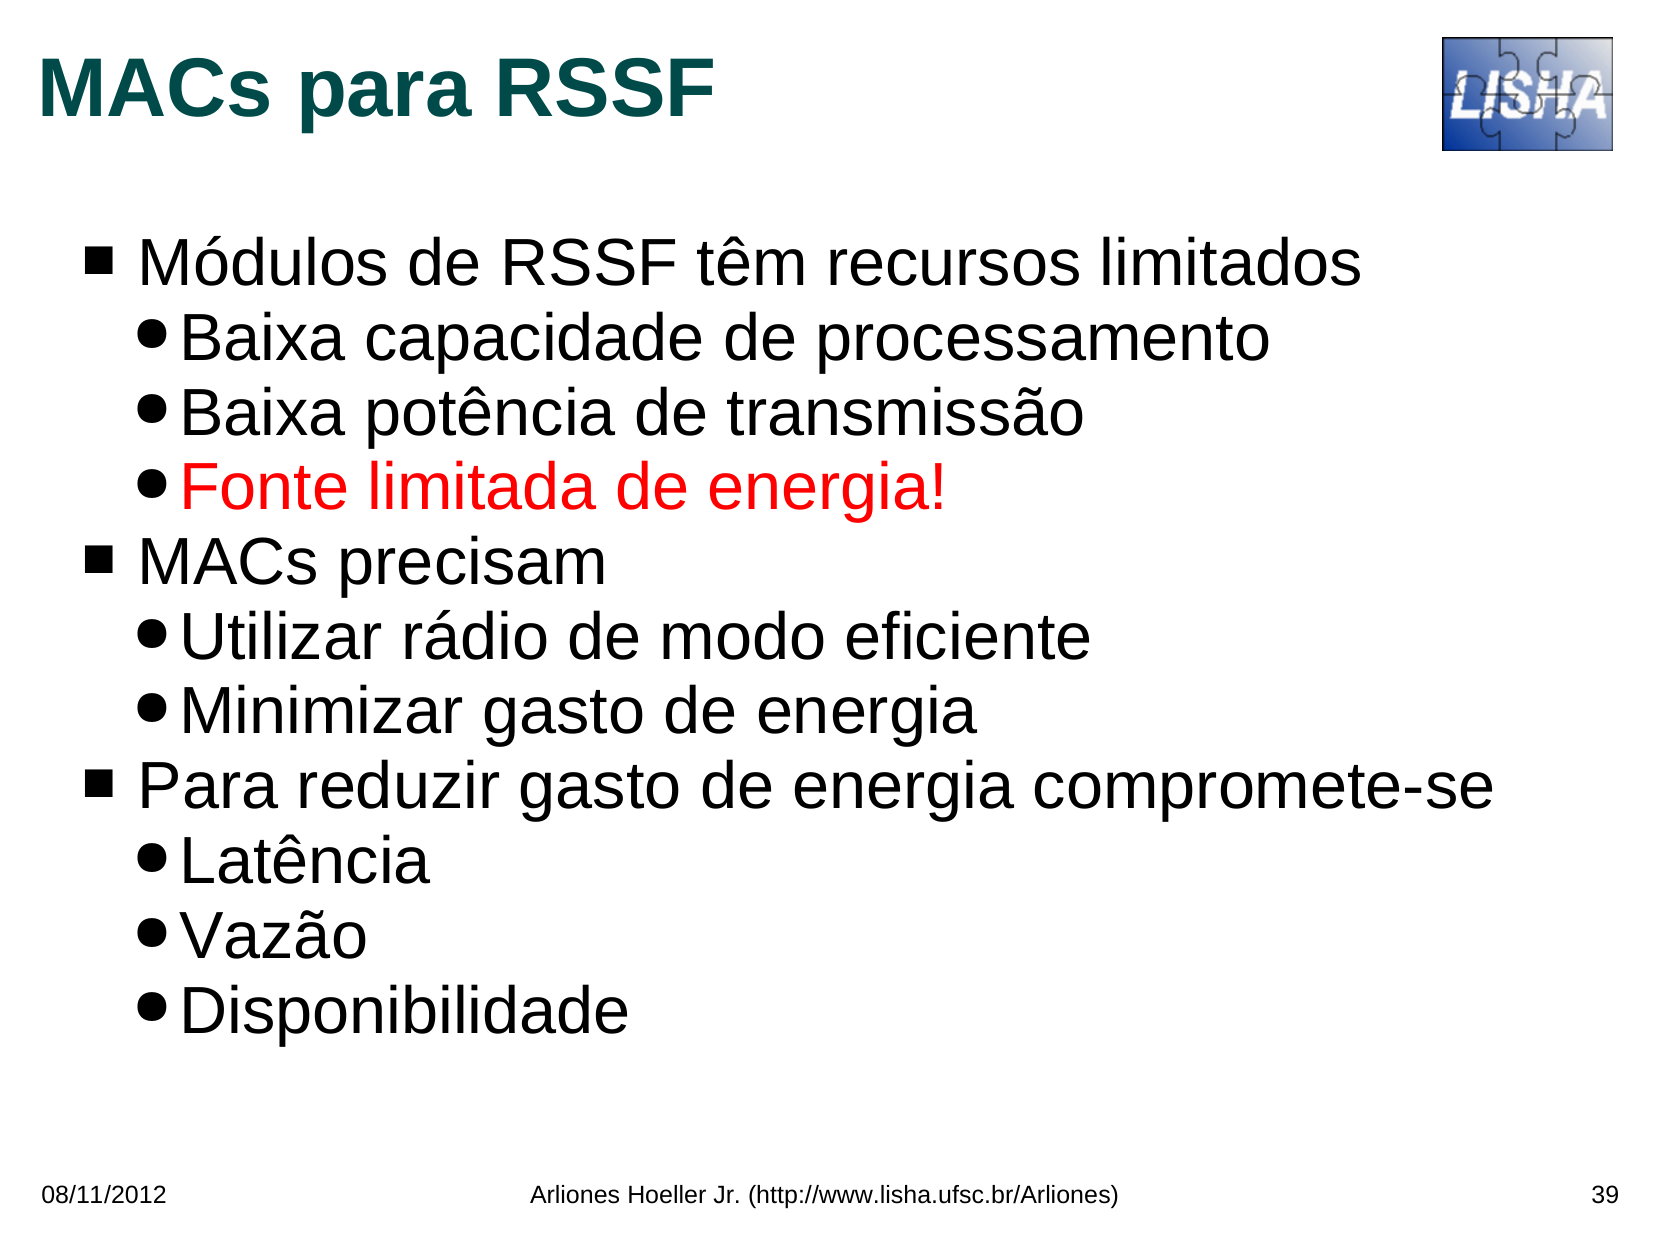

# MACs para RSSF
Módulos de RSSF têm recursos limitados
Baixa capacidade de processamento
Baixa potência de transmissão
Fonte limitada de energia!
MACs precisam
Utilizar rádio de modo eficiente
Minimizar gasto de energia
Para reduzir gasto de energia compromete-se
Latência
Vazão
Disponibilidade